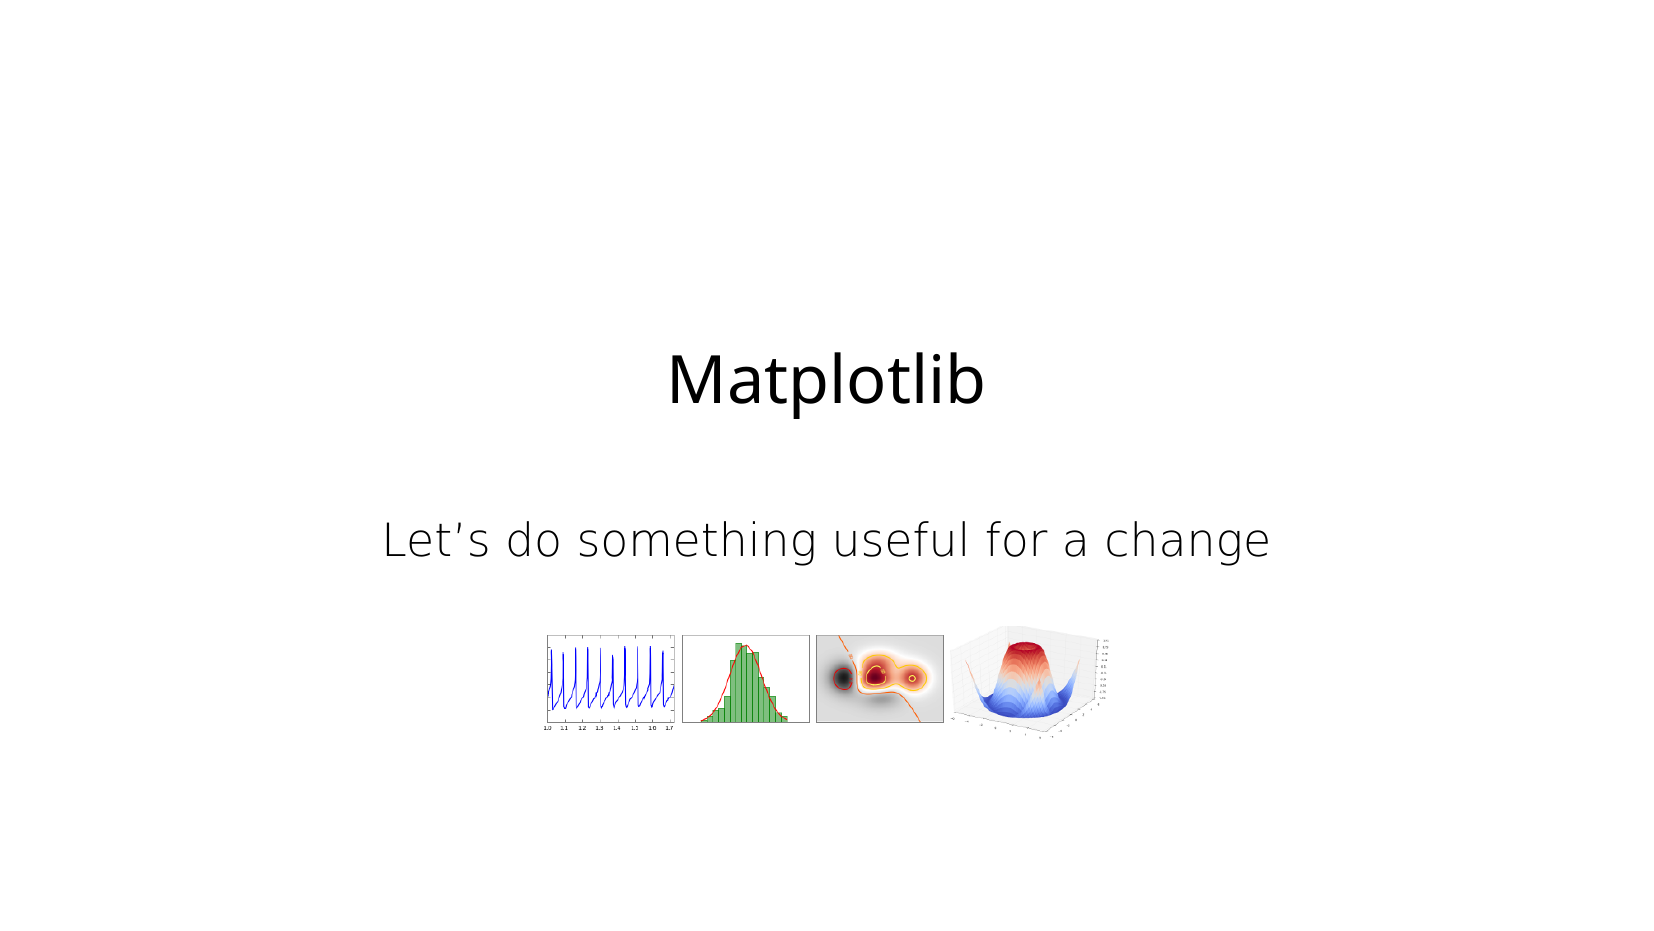

#
Matplotlib
Let’s do something useful for a change